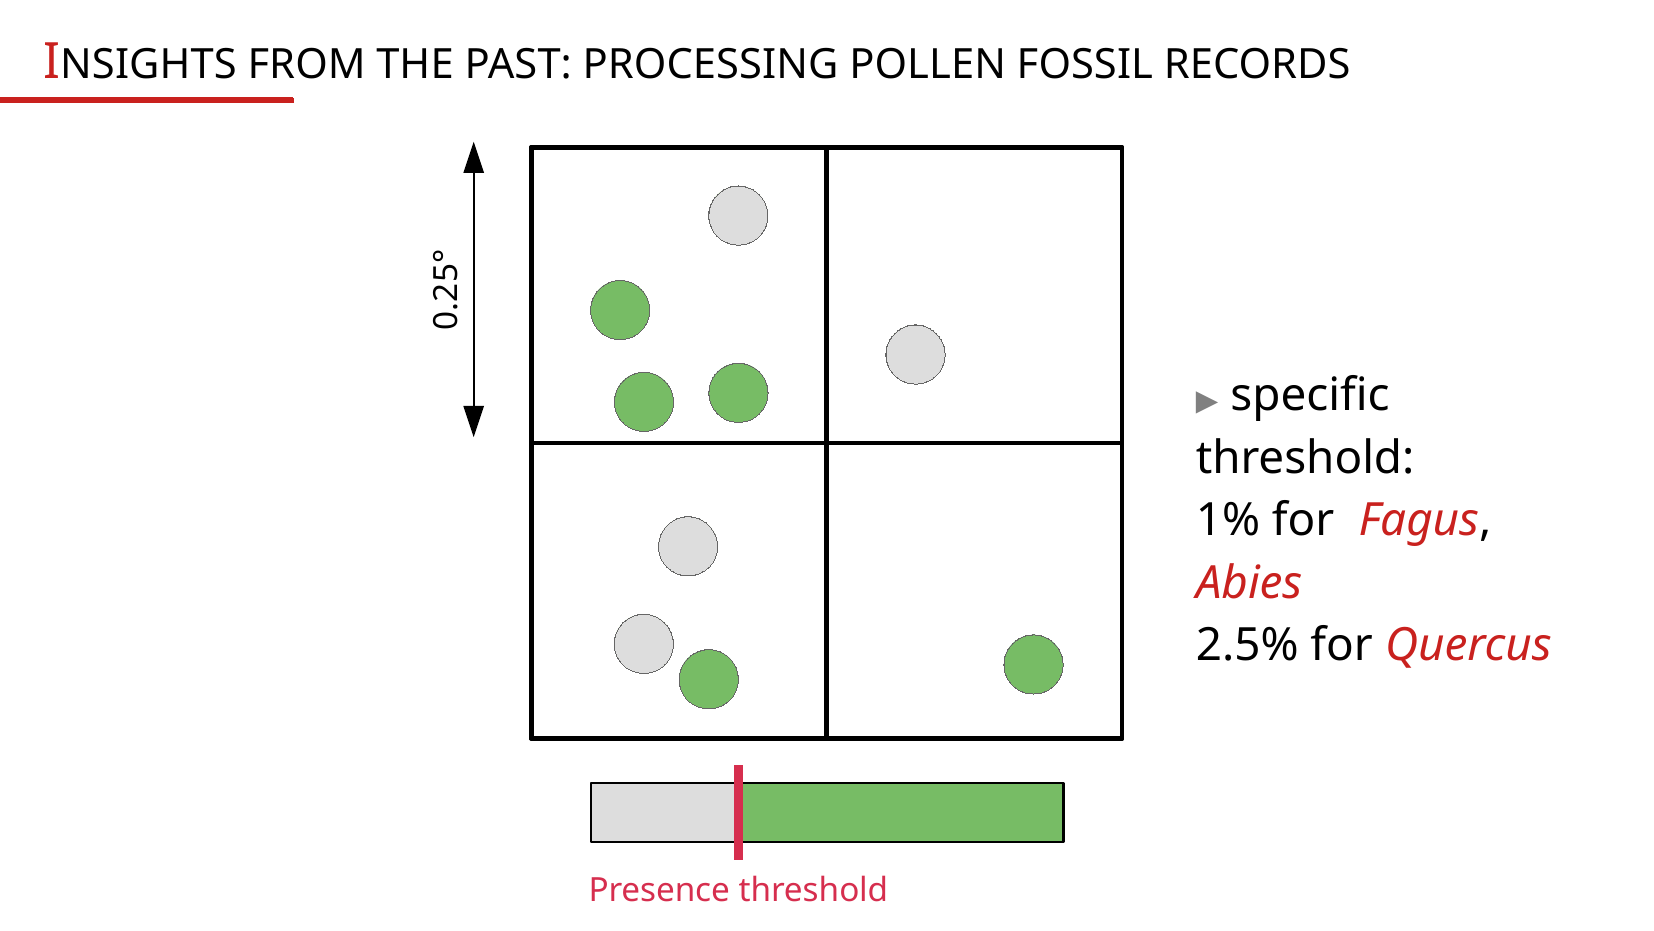

INSIGHTS FROM THE PAST: PROCESSING POLLEN FOSSIL RECORDS
0.25°
▶ specific threshold:
1% for Fagus, Abies
2.5% for Quercus
Presence threshold